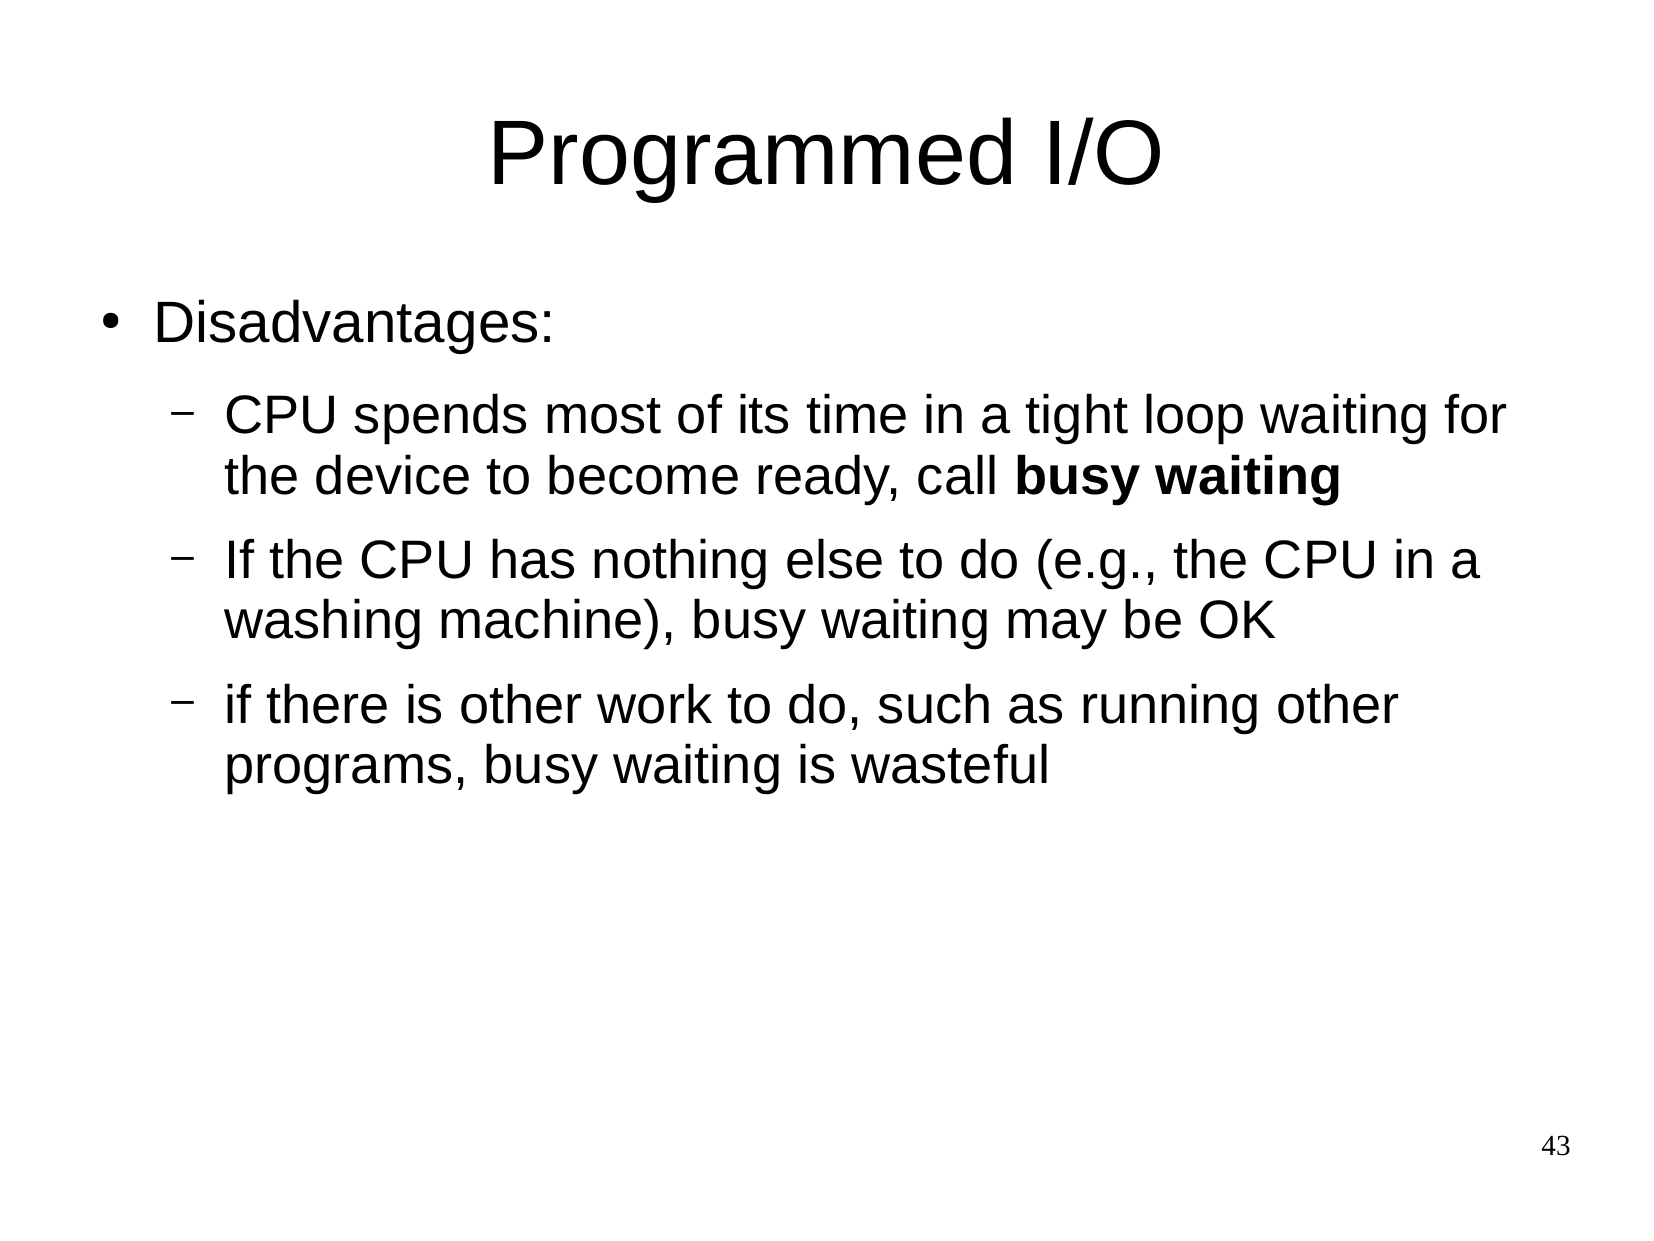

# Programmed I/O
Disadvantages:
CPU spends most of its time in a tight loop waiting for the device to become ready, call busy waiting
If the CPU has nothing else to do (e.g., the CPU in a washing machine), busy waiting may be OK
if there is other work to do, such as running other programs, busy waiting is wasteful
43